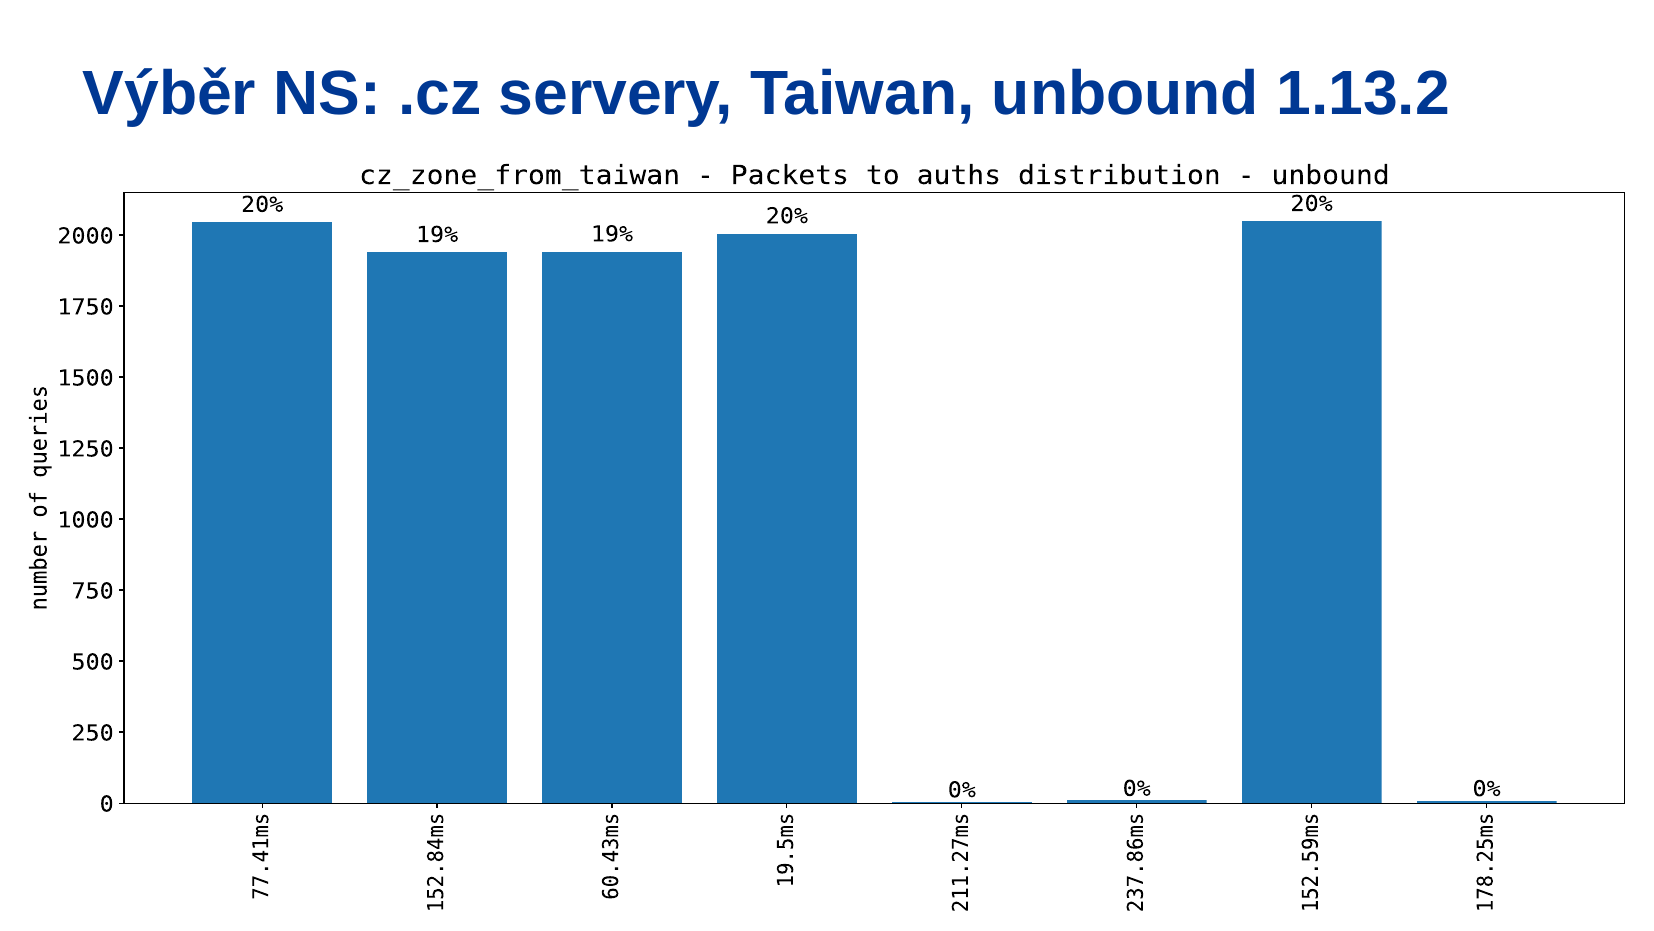

# Výběr NS: .cz servery, Taiwan, unbound 1.13.2